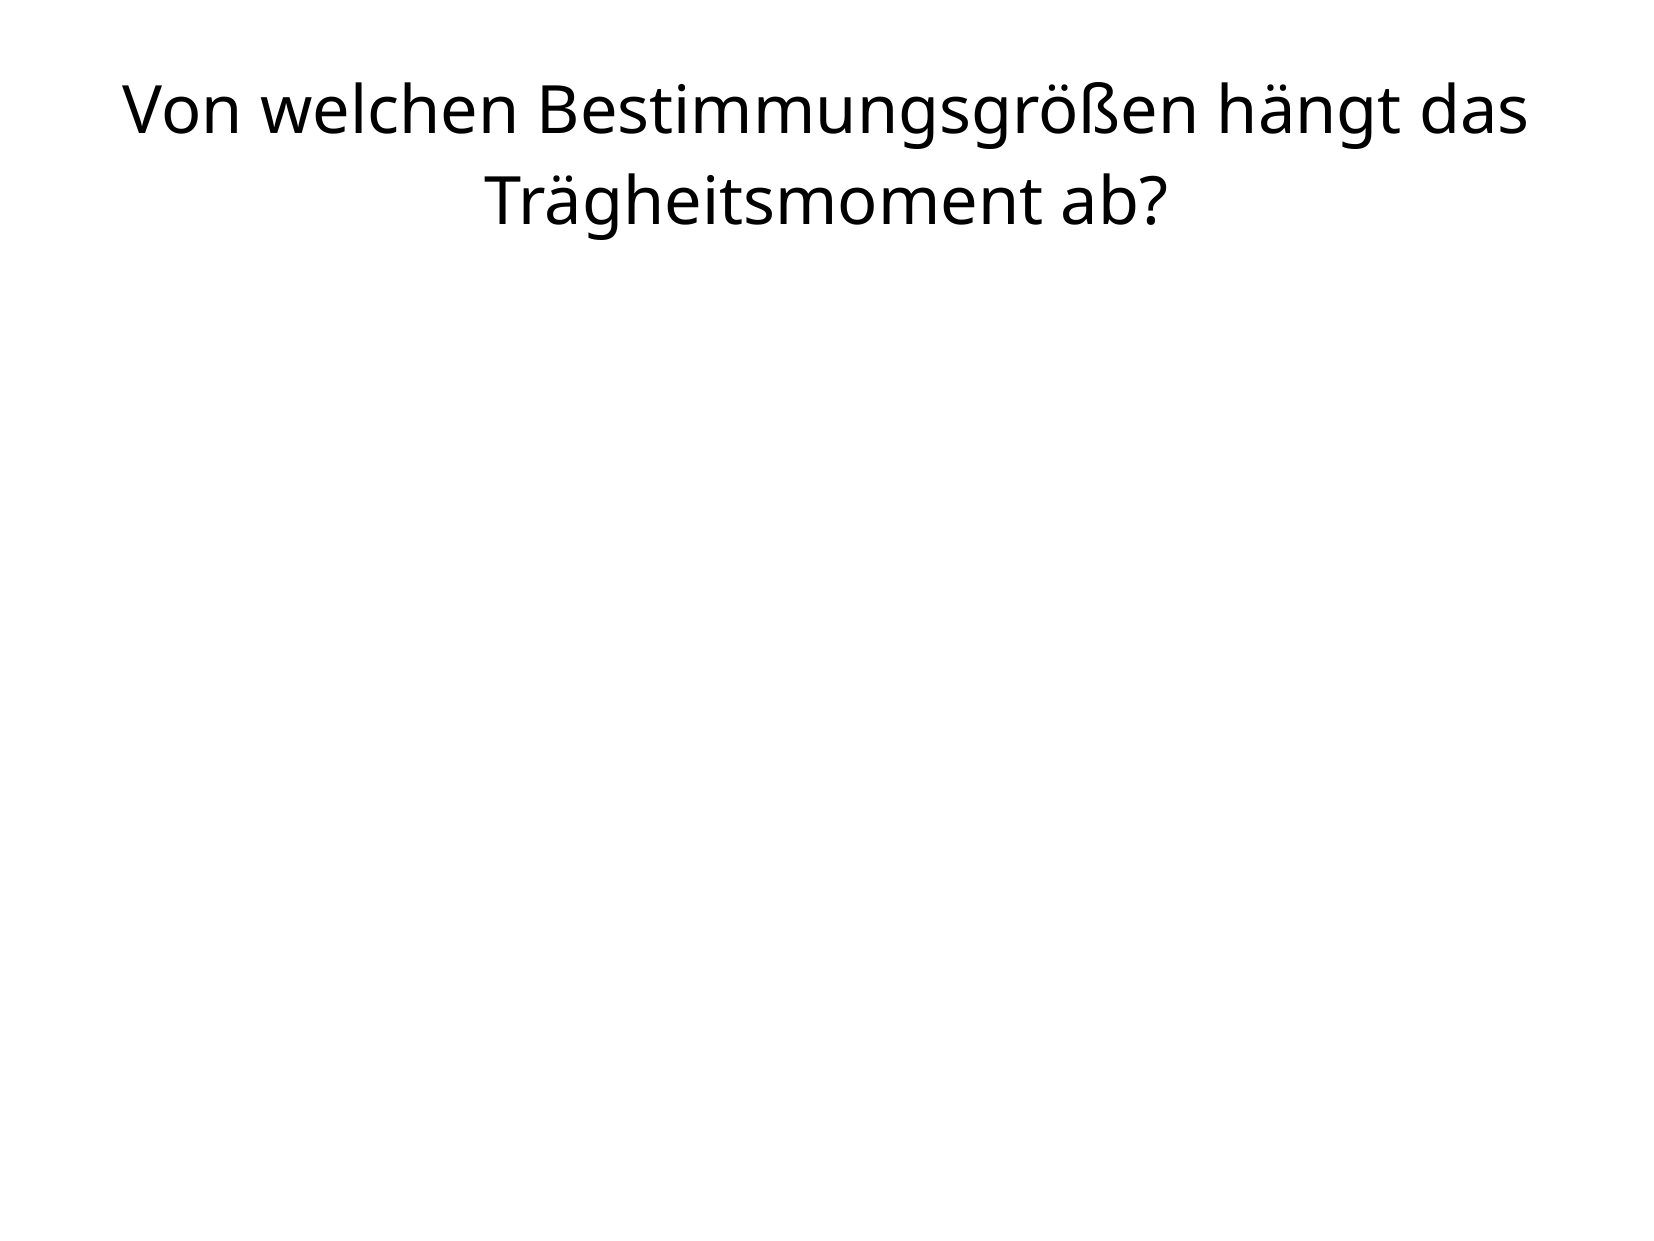

# Von welchen Bestimmungsgrößen hängt das Trägheitsmoment ab?